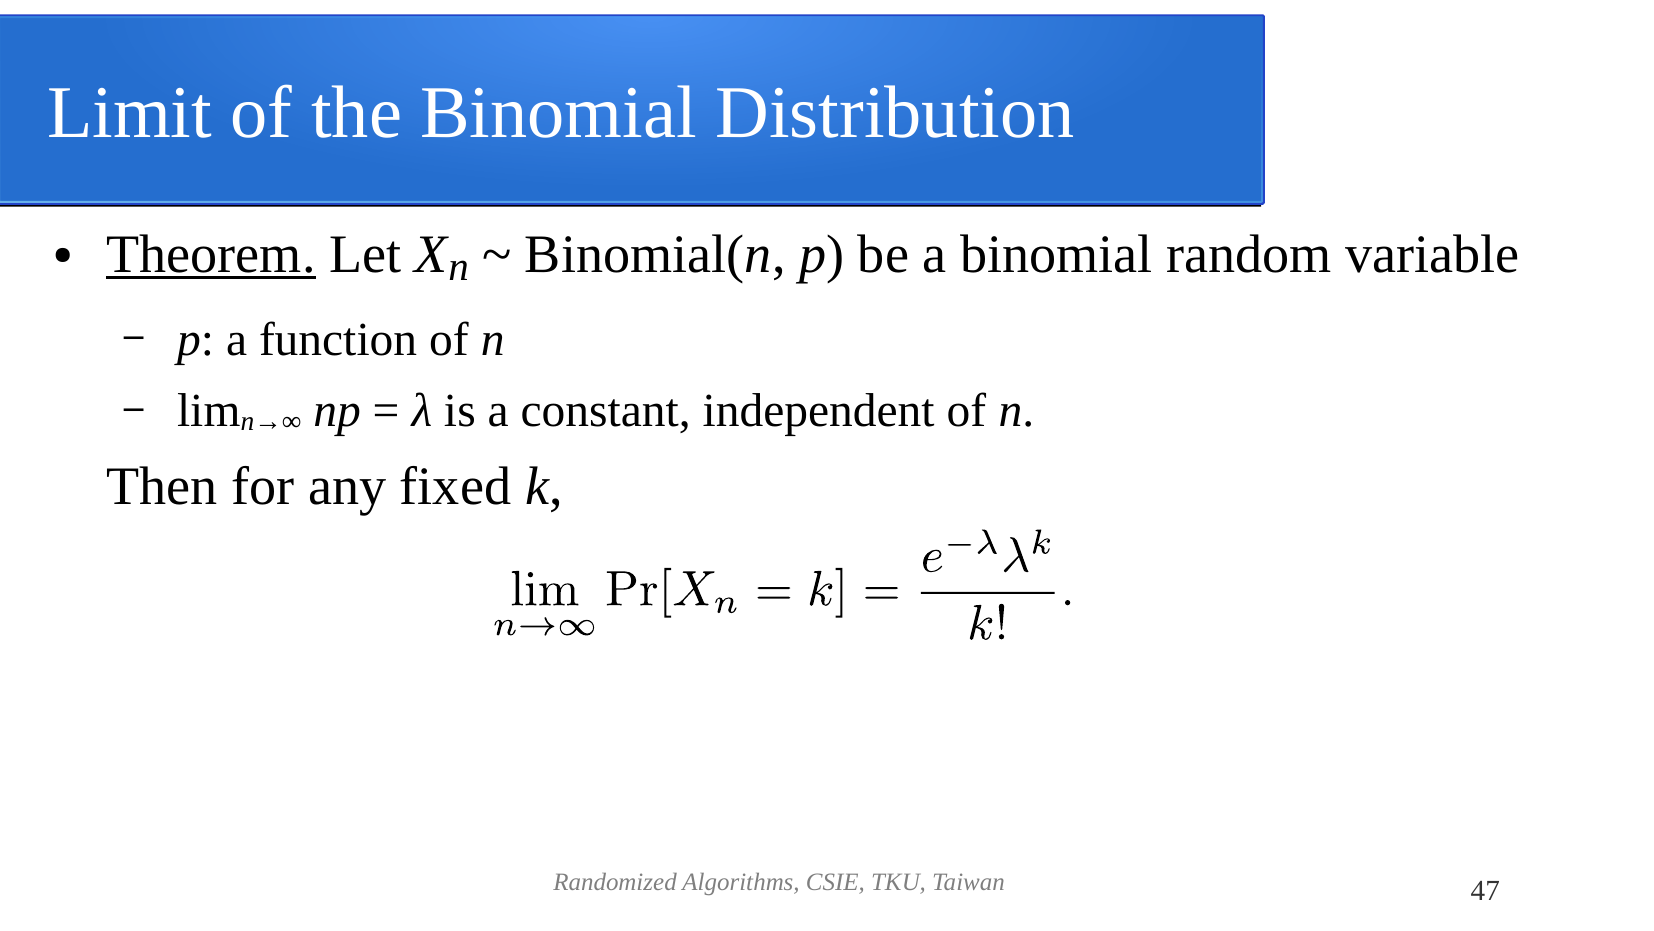

# Limit of the Binomial Distribution
Theorem. Let Xn ~ Binomial(n, p) be a binomial random variable
p: a function of n
limn→∞ np = λ is a constant, independent of n.
Then for any fixed k,
Randomized Algorithms, CSIE, TKU, Taiwan
47